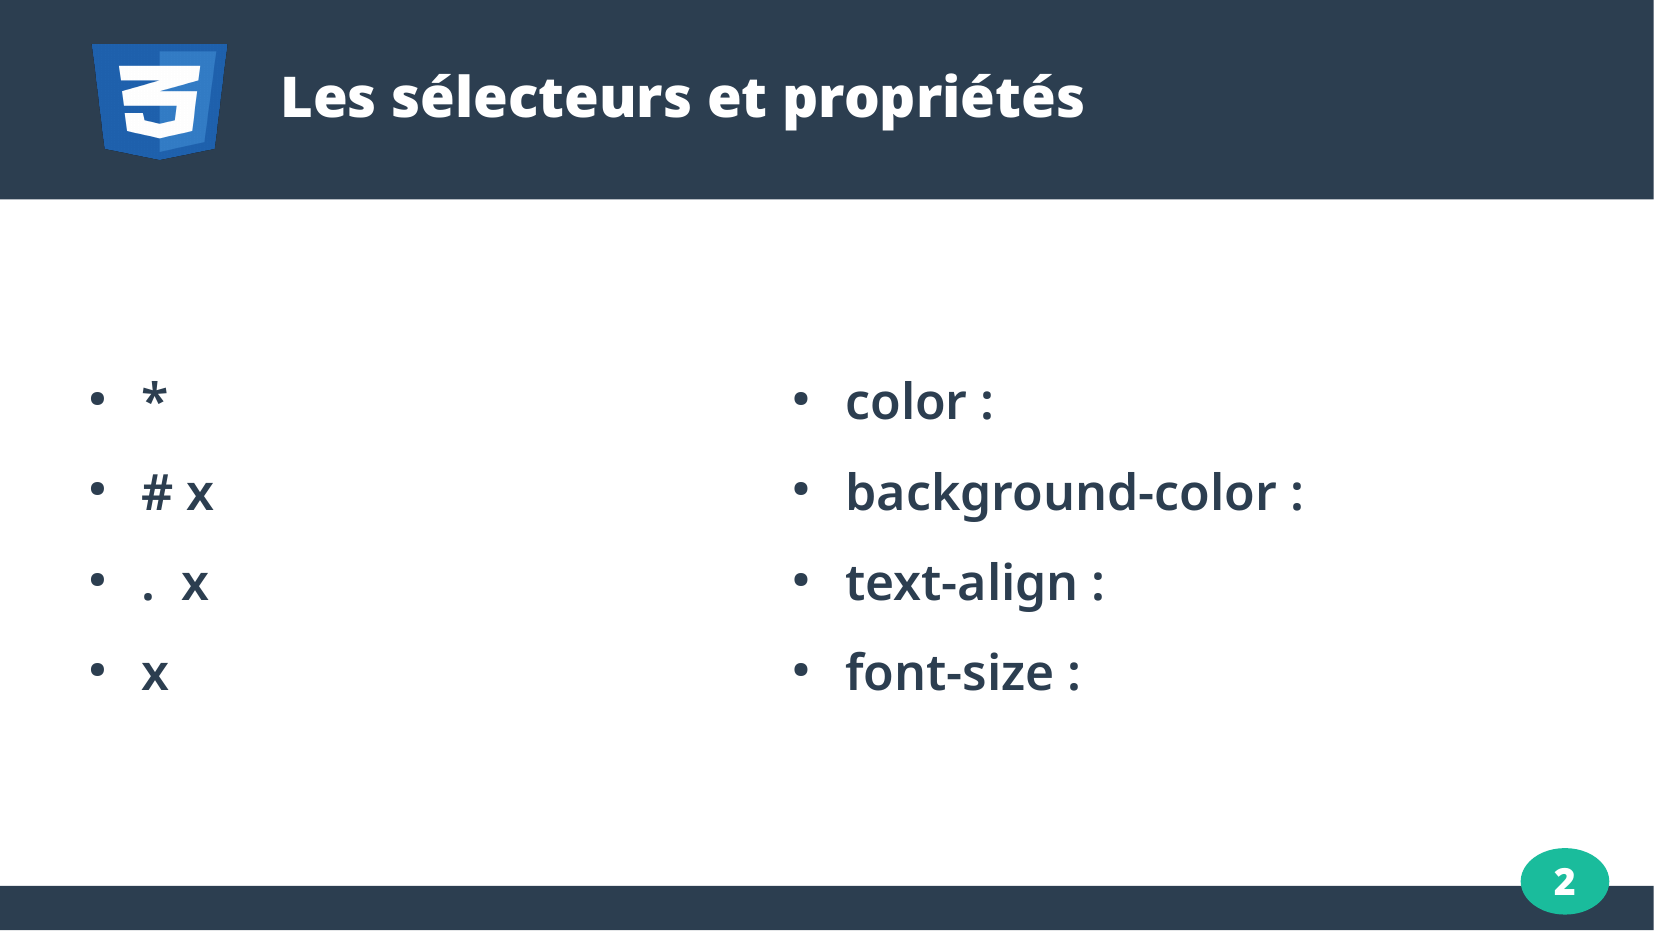

# Les sélecteurs et propriétés
*
# x
. x
x
color :
background-color :
text-align :
font-size :
2